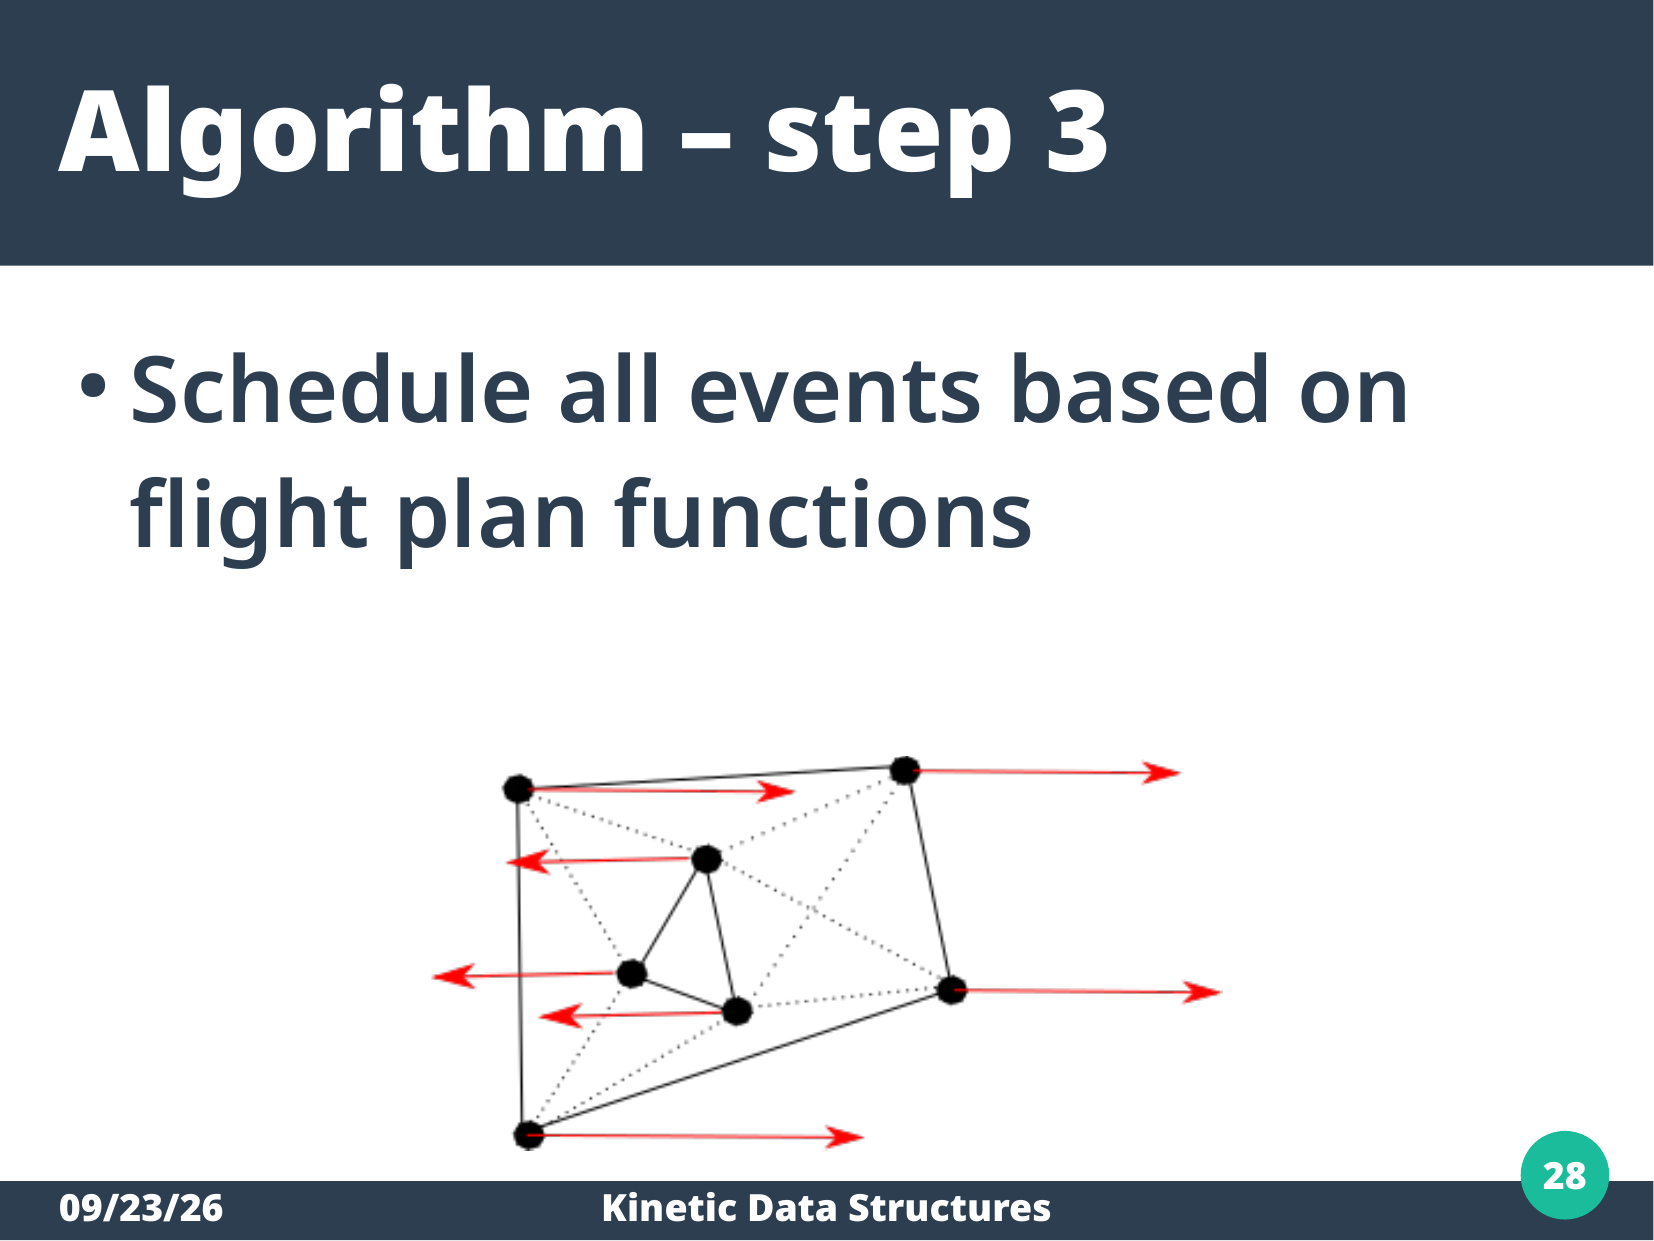

# Algorithm – step 3
Schedule all events based on flight plan functions
28
Kinetic Data Structures